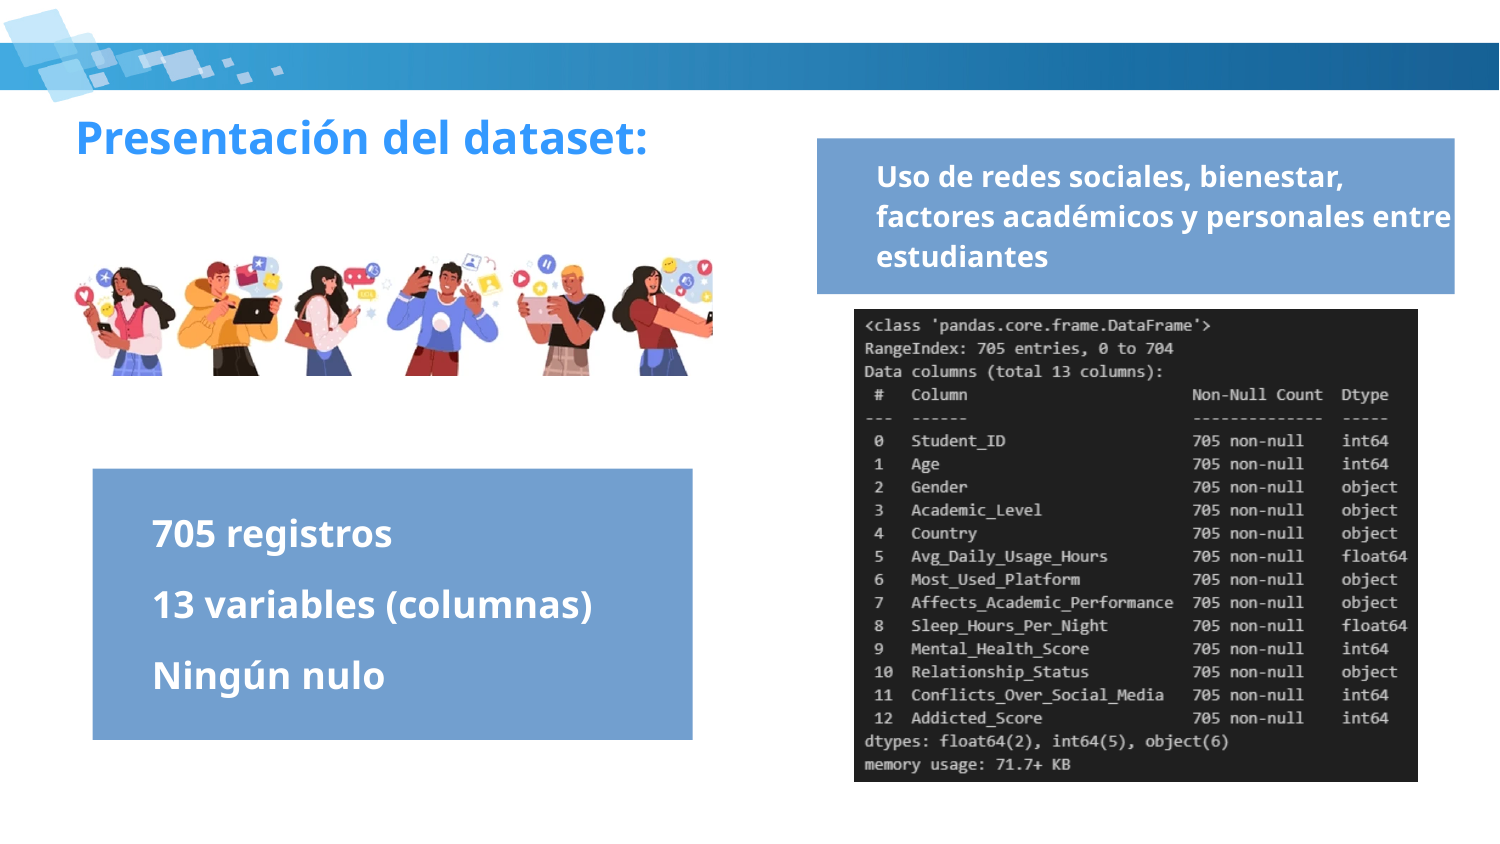

# Presentación del dataset:
Uso de redes sociales, bienestar, factores académicos y personales entre estudiantes
705 registros
13 variables (columnas)
Ningún nulo